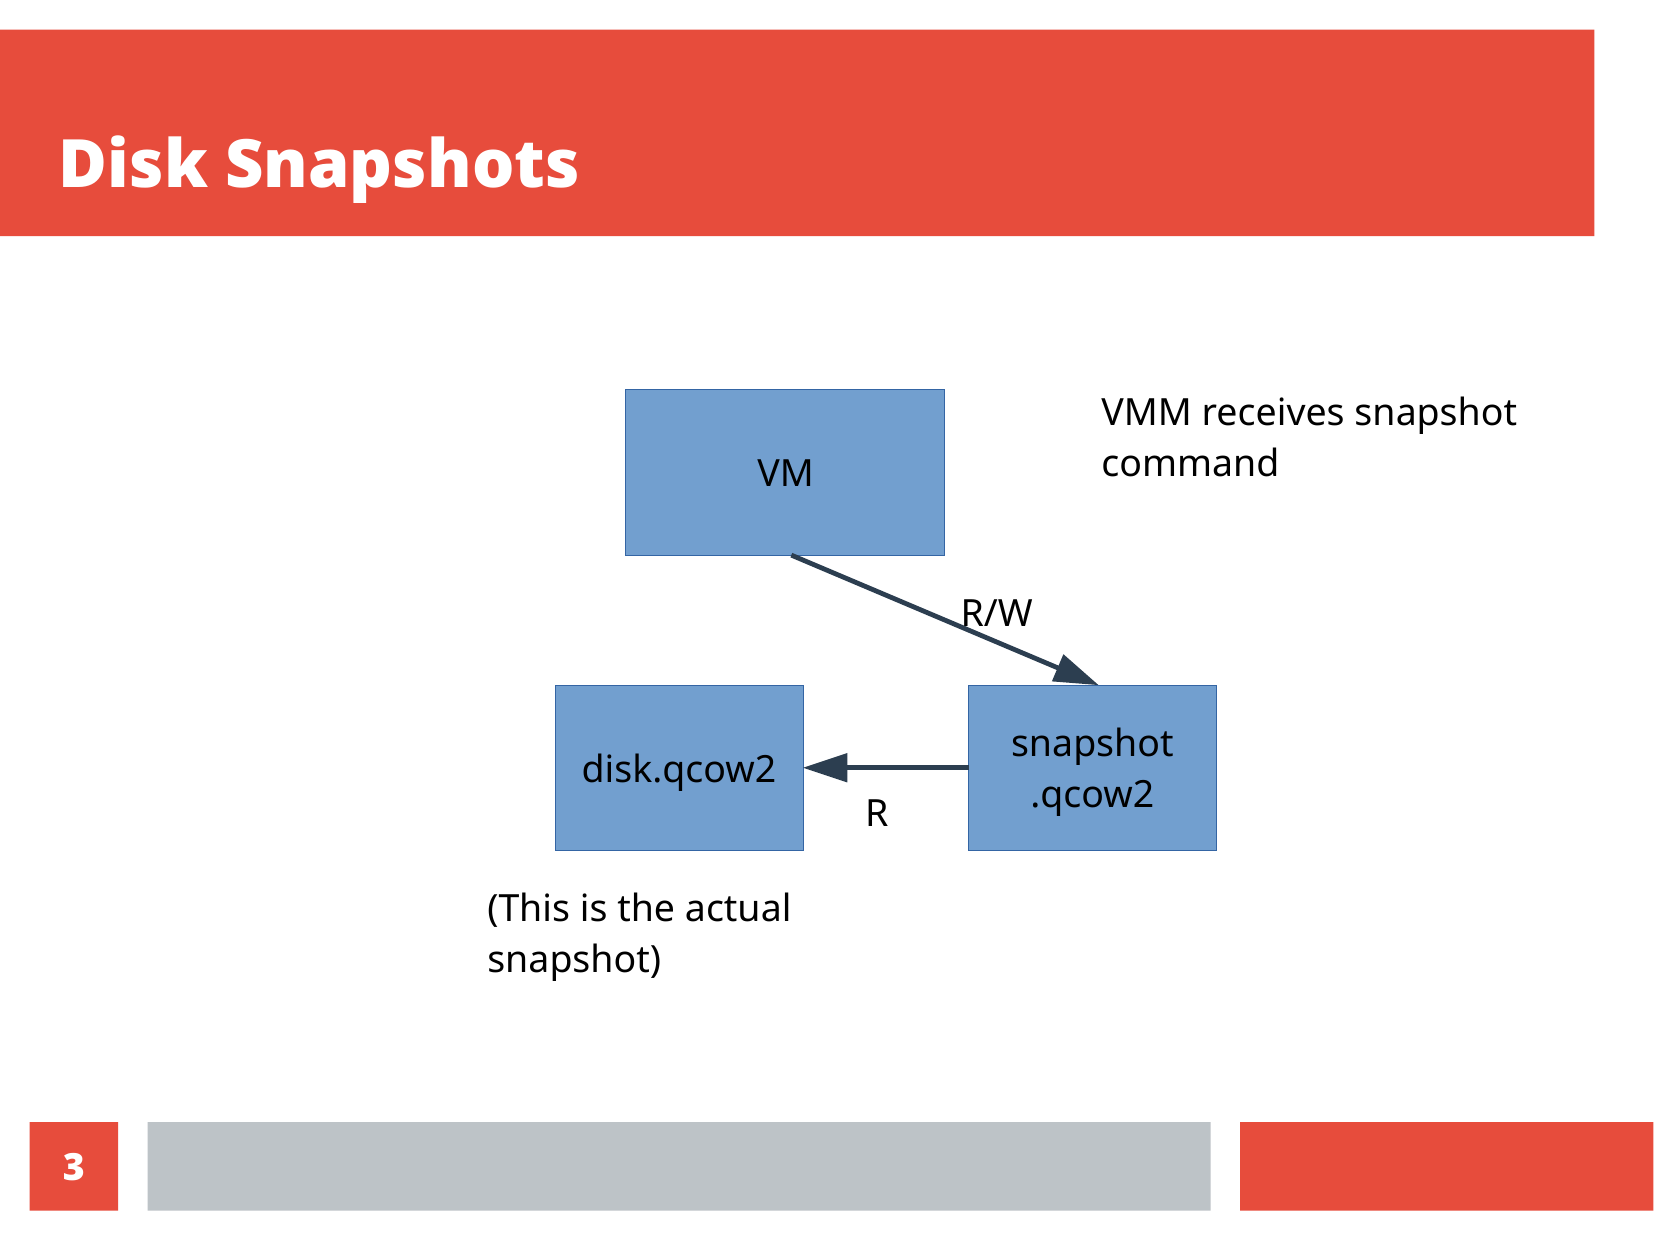

# Disk Snapshots
VMM receives snapshot
command
VM
R/W
disk.qcow2
snapshot
.qcow2
R
(This is the actual
snapshot)
3